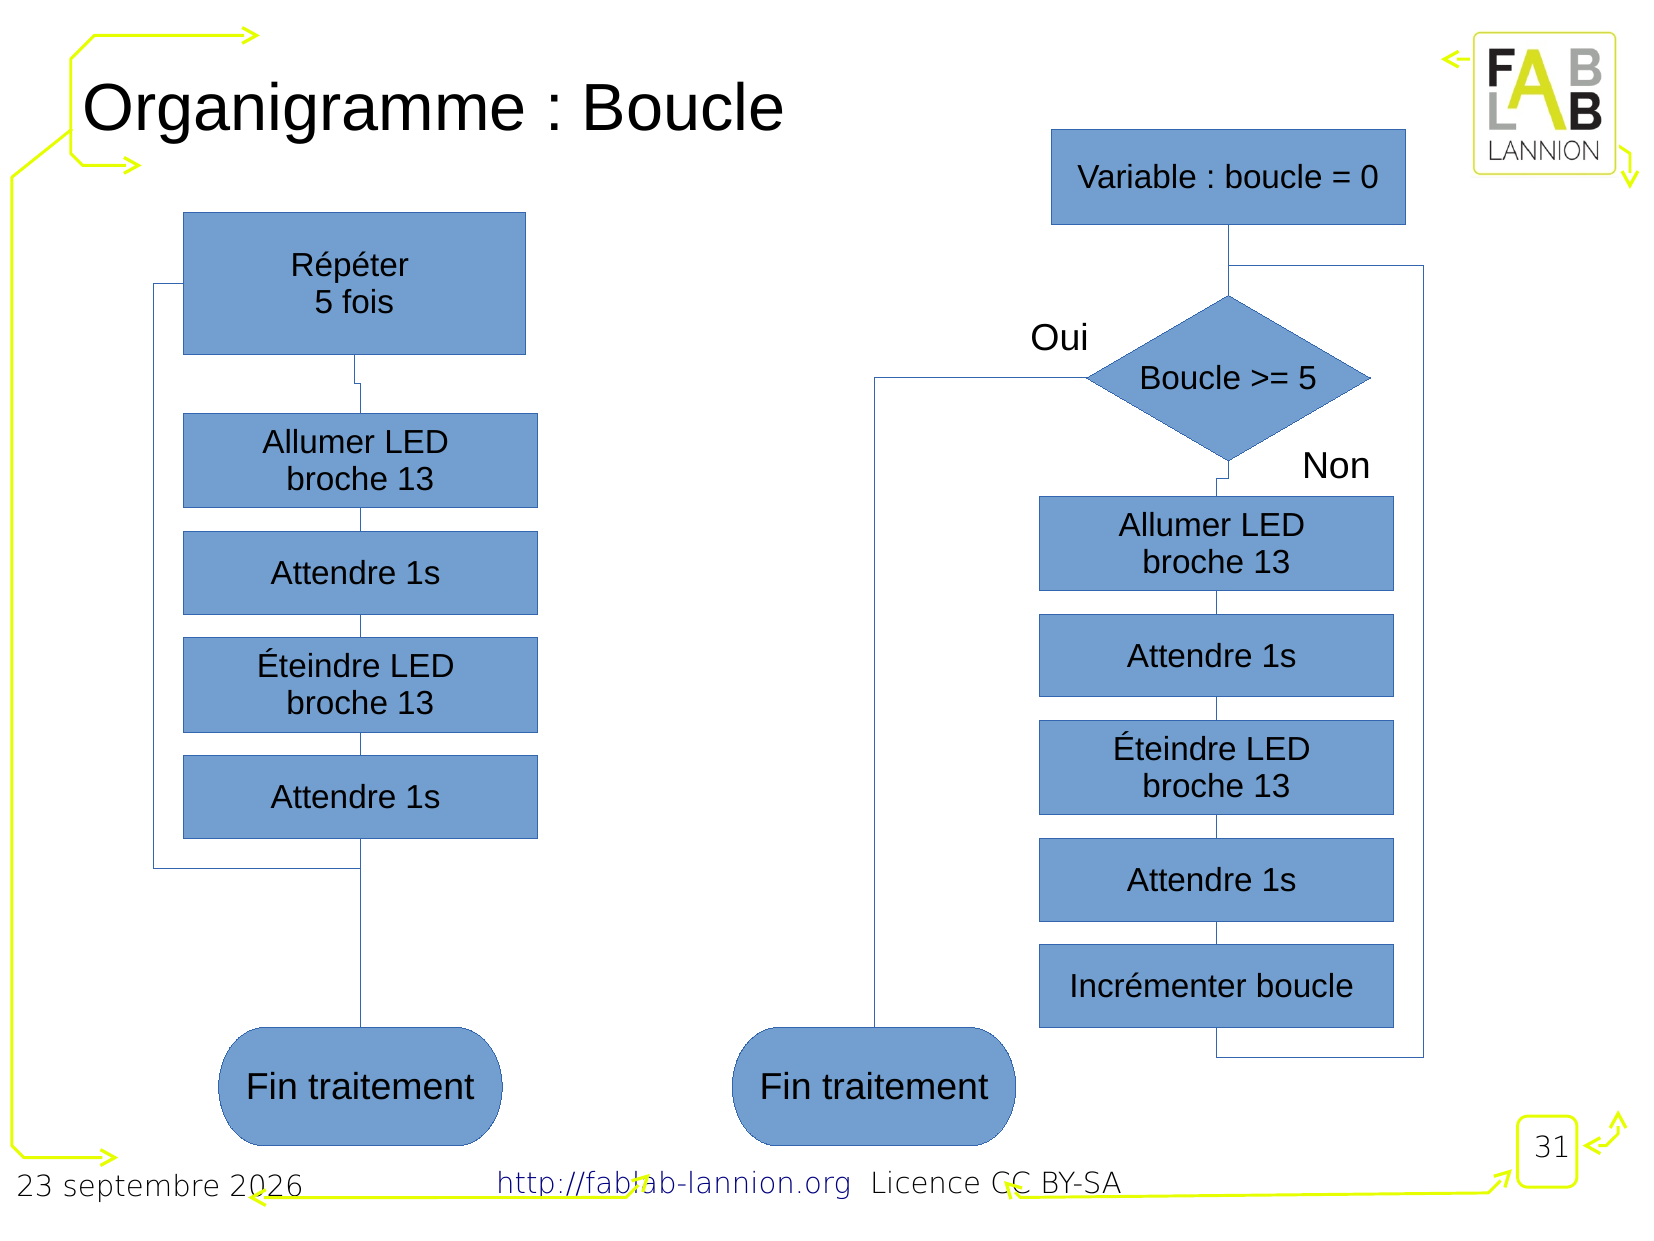

# Organigramme : Boucle
Variable : boucle = 0
Répéter
5 fois
Boucle >= 5
Oui
Allumer LED
broche 13
Non
Allumer LED
broche 13
Attendre 1s
Attendre 1s
Éteindre LED
broche 13
Éteindre LED
broche 13
Attendre 1s
Attendre 1s
Incrémenter boucle
Fin traitement
Fin traitement
31